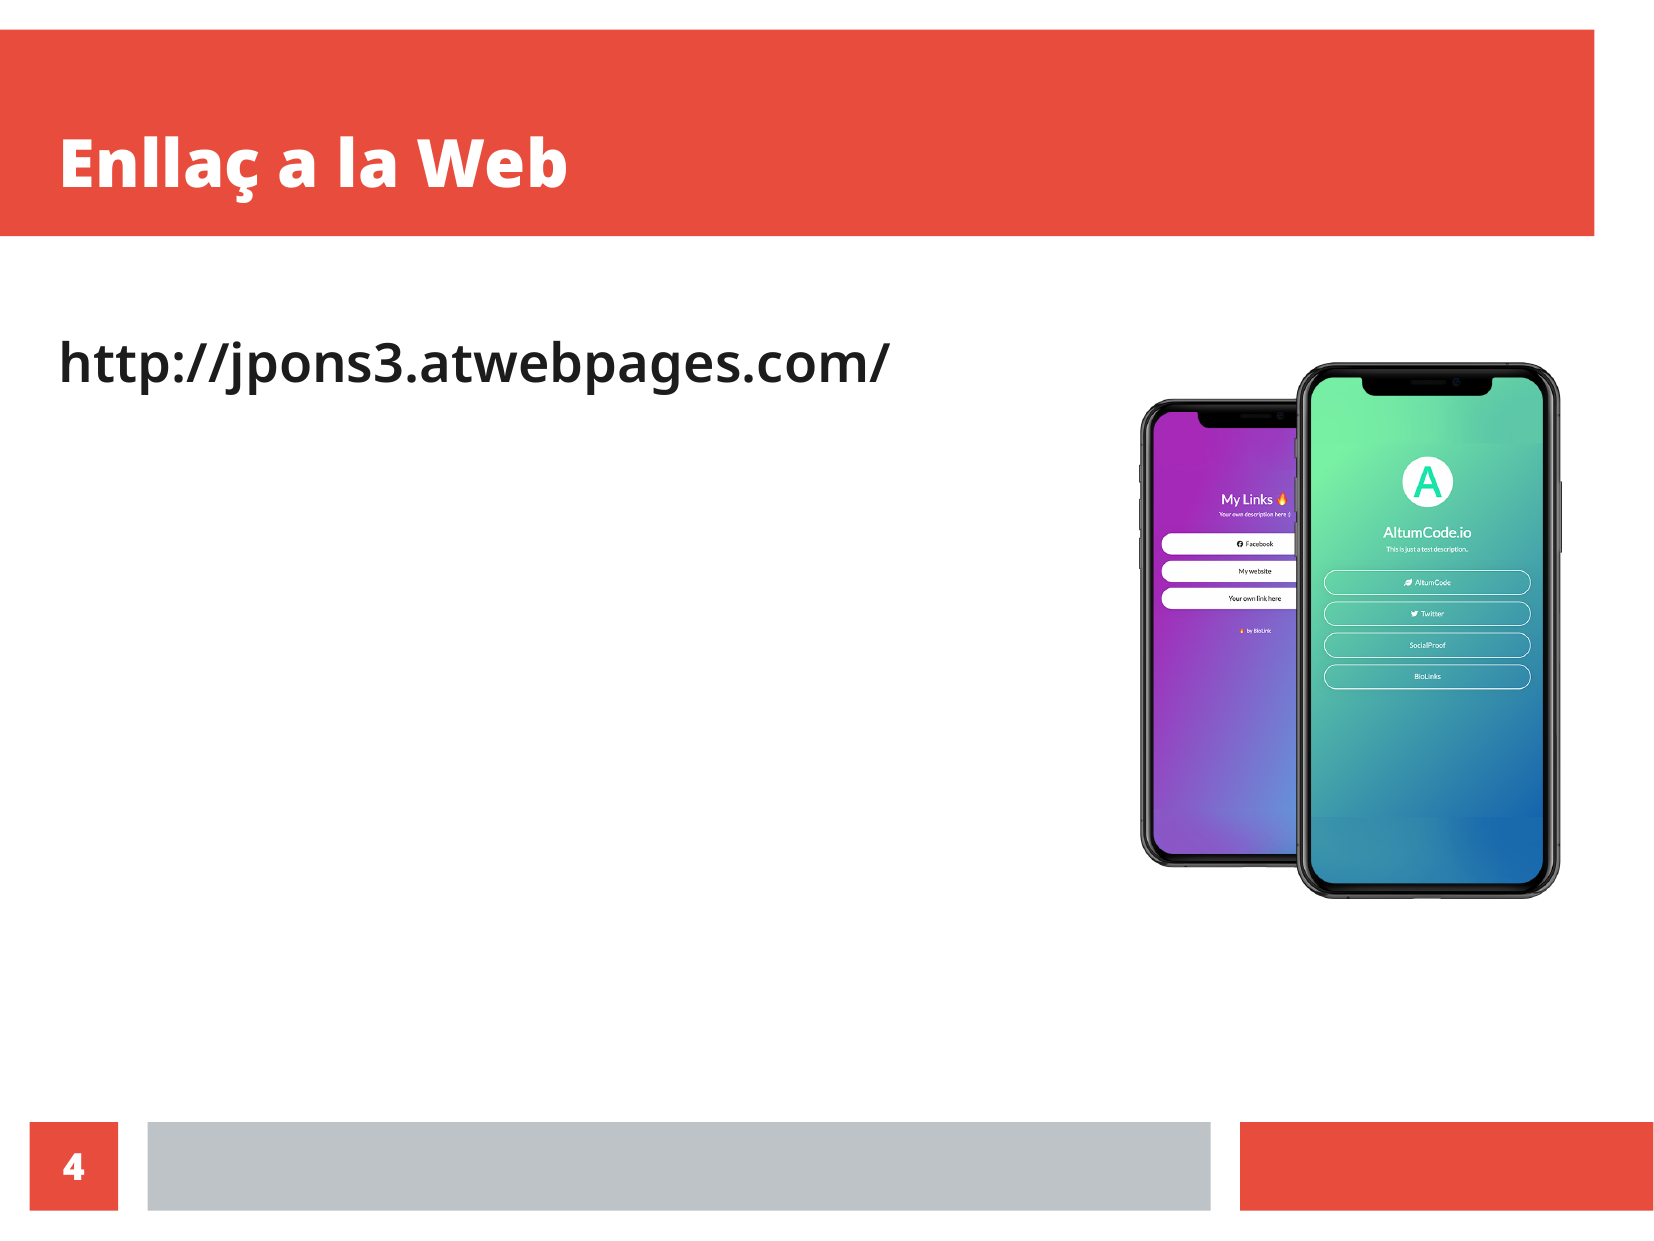

# Enllaç a la Web
http://jpons3.atwebpages.com/
4